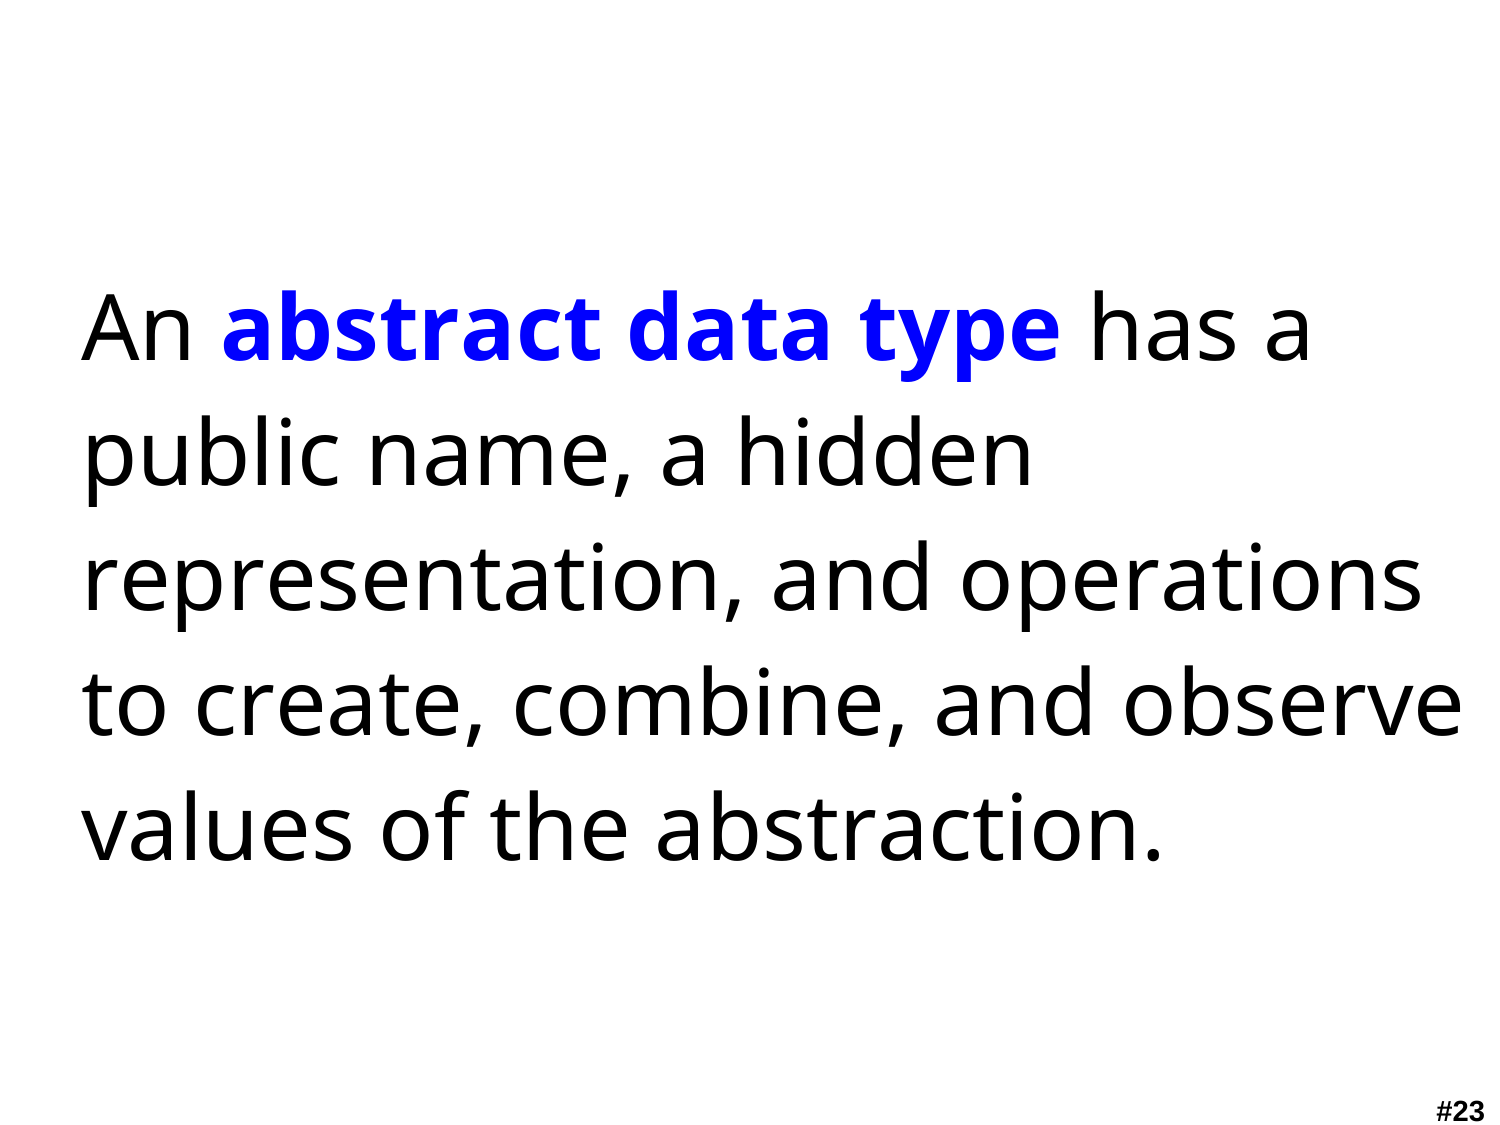

# An abstract data type has a public name, a hidden representation, and operations to create, combine, and observe values of the abstraction.
23